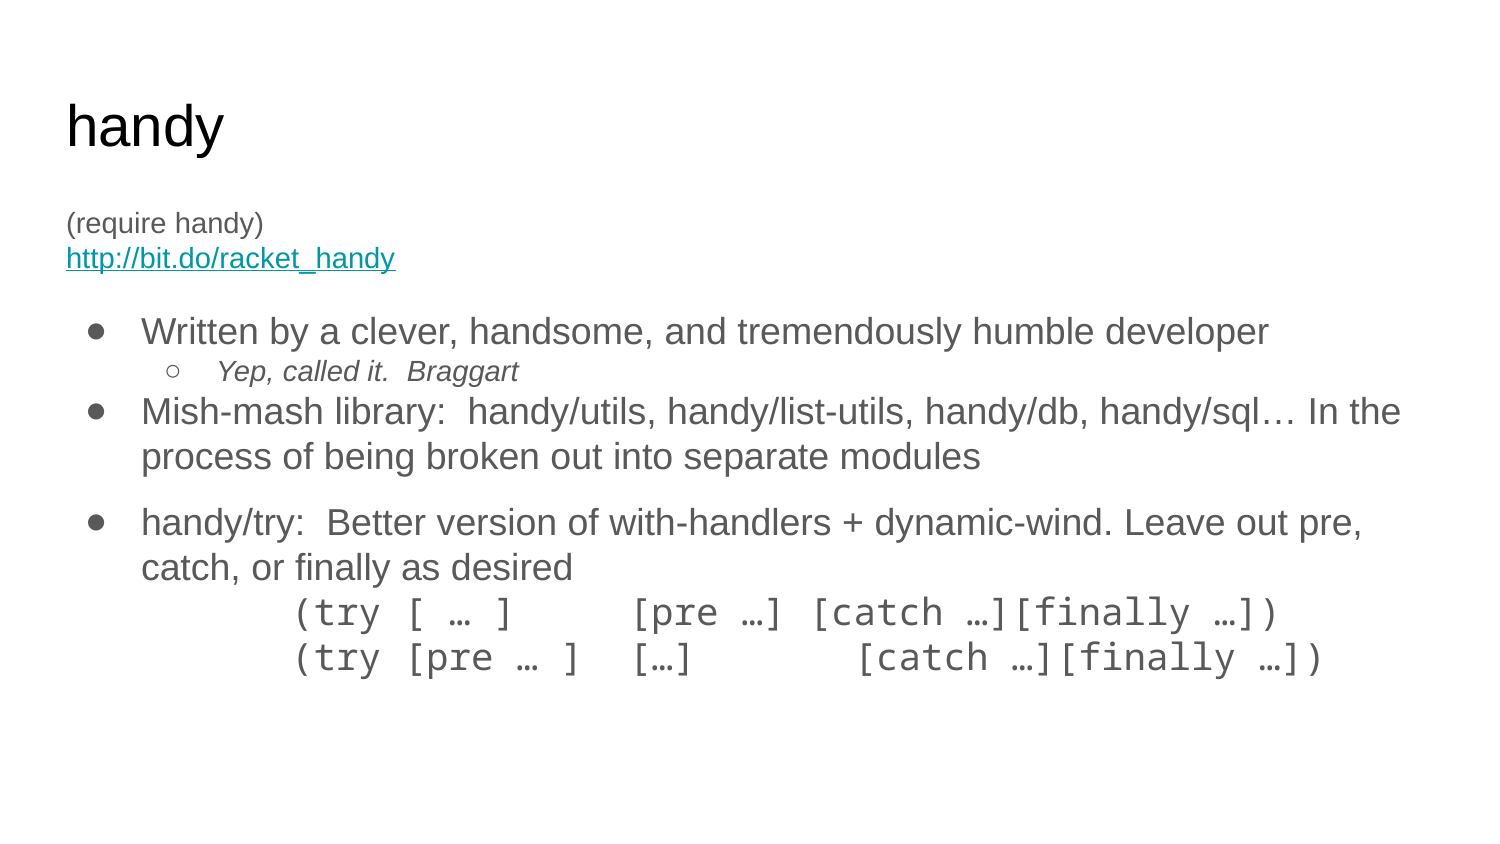

# handy
(require handy)
http://bit.do/racket_handy
Written by a clever, handsome, and tremendously humble developer
Yep, called it. Braggart
Mish-mash library: handy/utils, handy/list-utils, handy/db, handy/sql… In the process of being broken out into separate modules
handy/try: Better version of with-handlers + dynamic-wind. Leave out pre, catch, or finally as desired
(try [ … ] [pre …] [catch …][finally …])
			(try [pre … ] […] [catch …][finally …])